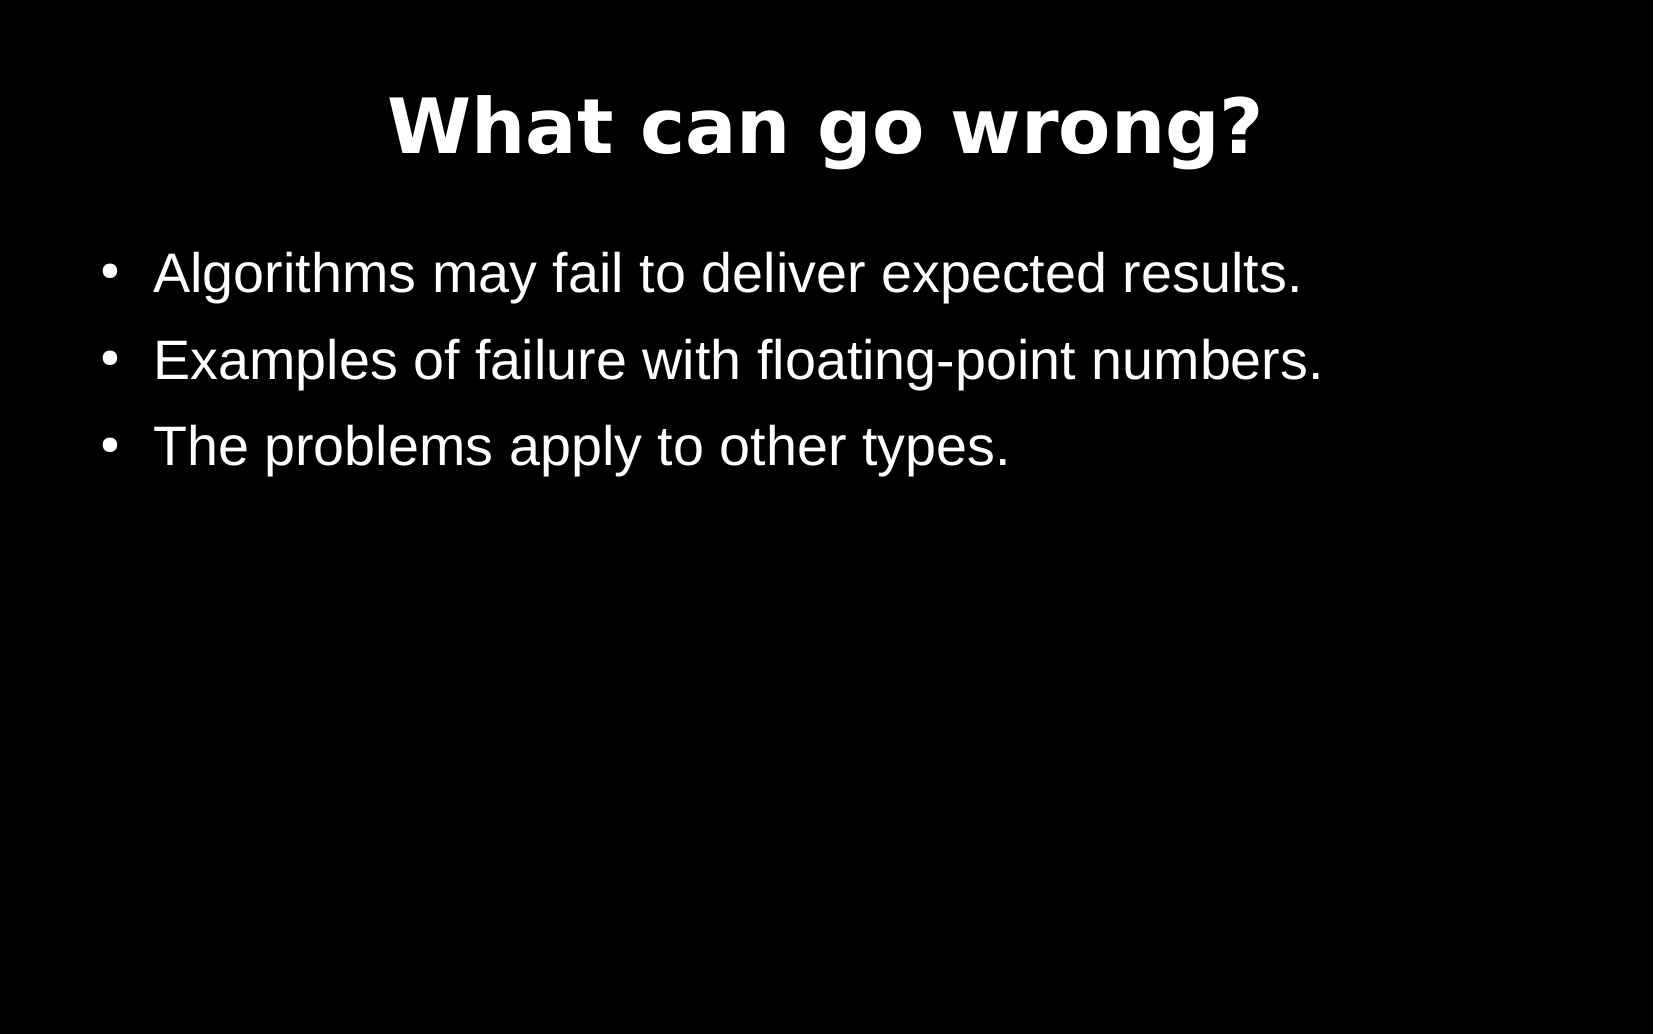

# What can go wrong?
Algorithms may fail to deliver expected results.
Examples of failure with floating-point numbers.
The problems apply to other types.